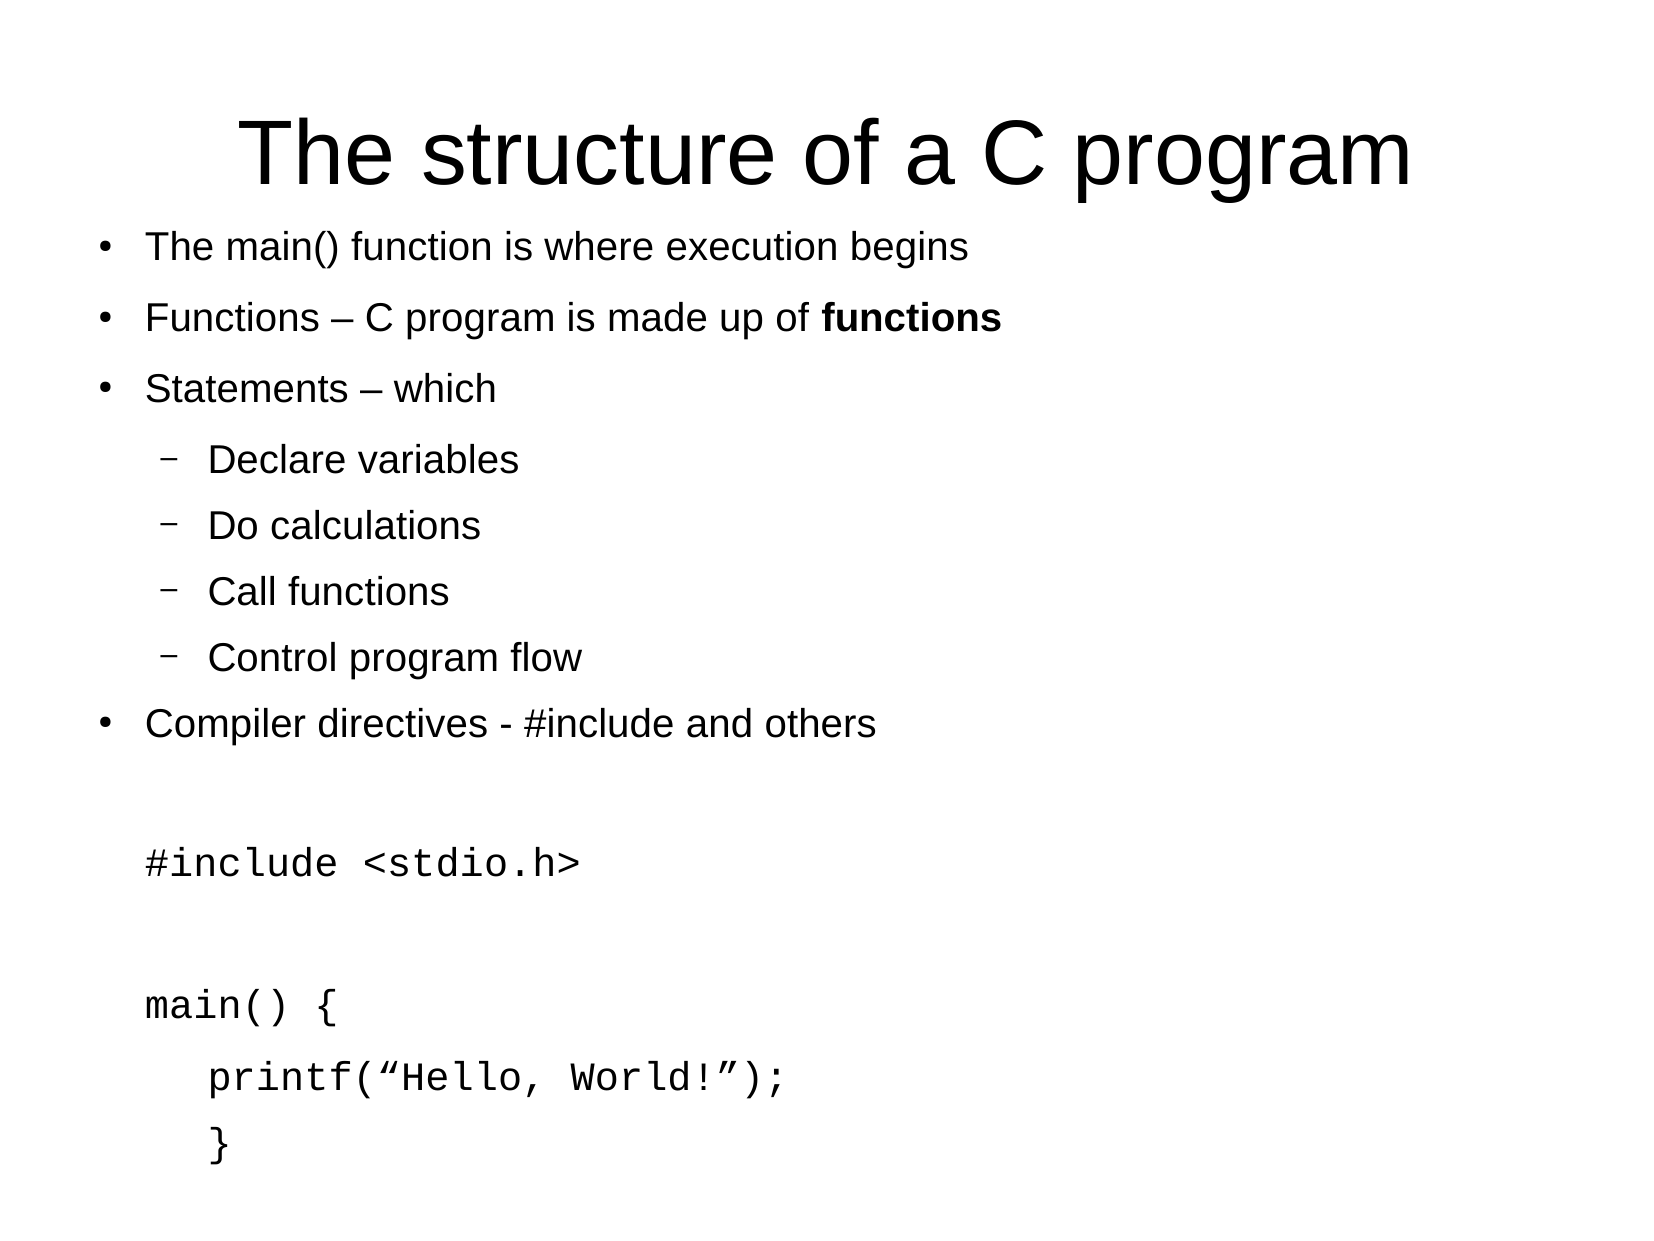

# The structure of a C program
The main() function is where execution begins
Functions – C program is made up of functions
Statements – which
Declare variables
Do calculations
Call functions
Control program flow
Compiler directives - #include and others
#include <stdio.h>
main() {
printf(“Hello, World!”);
}